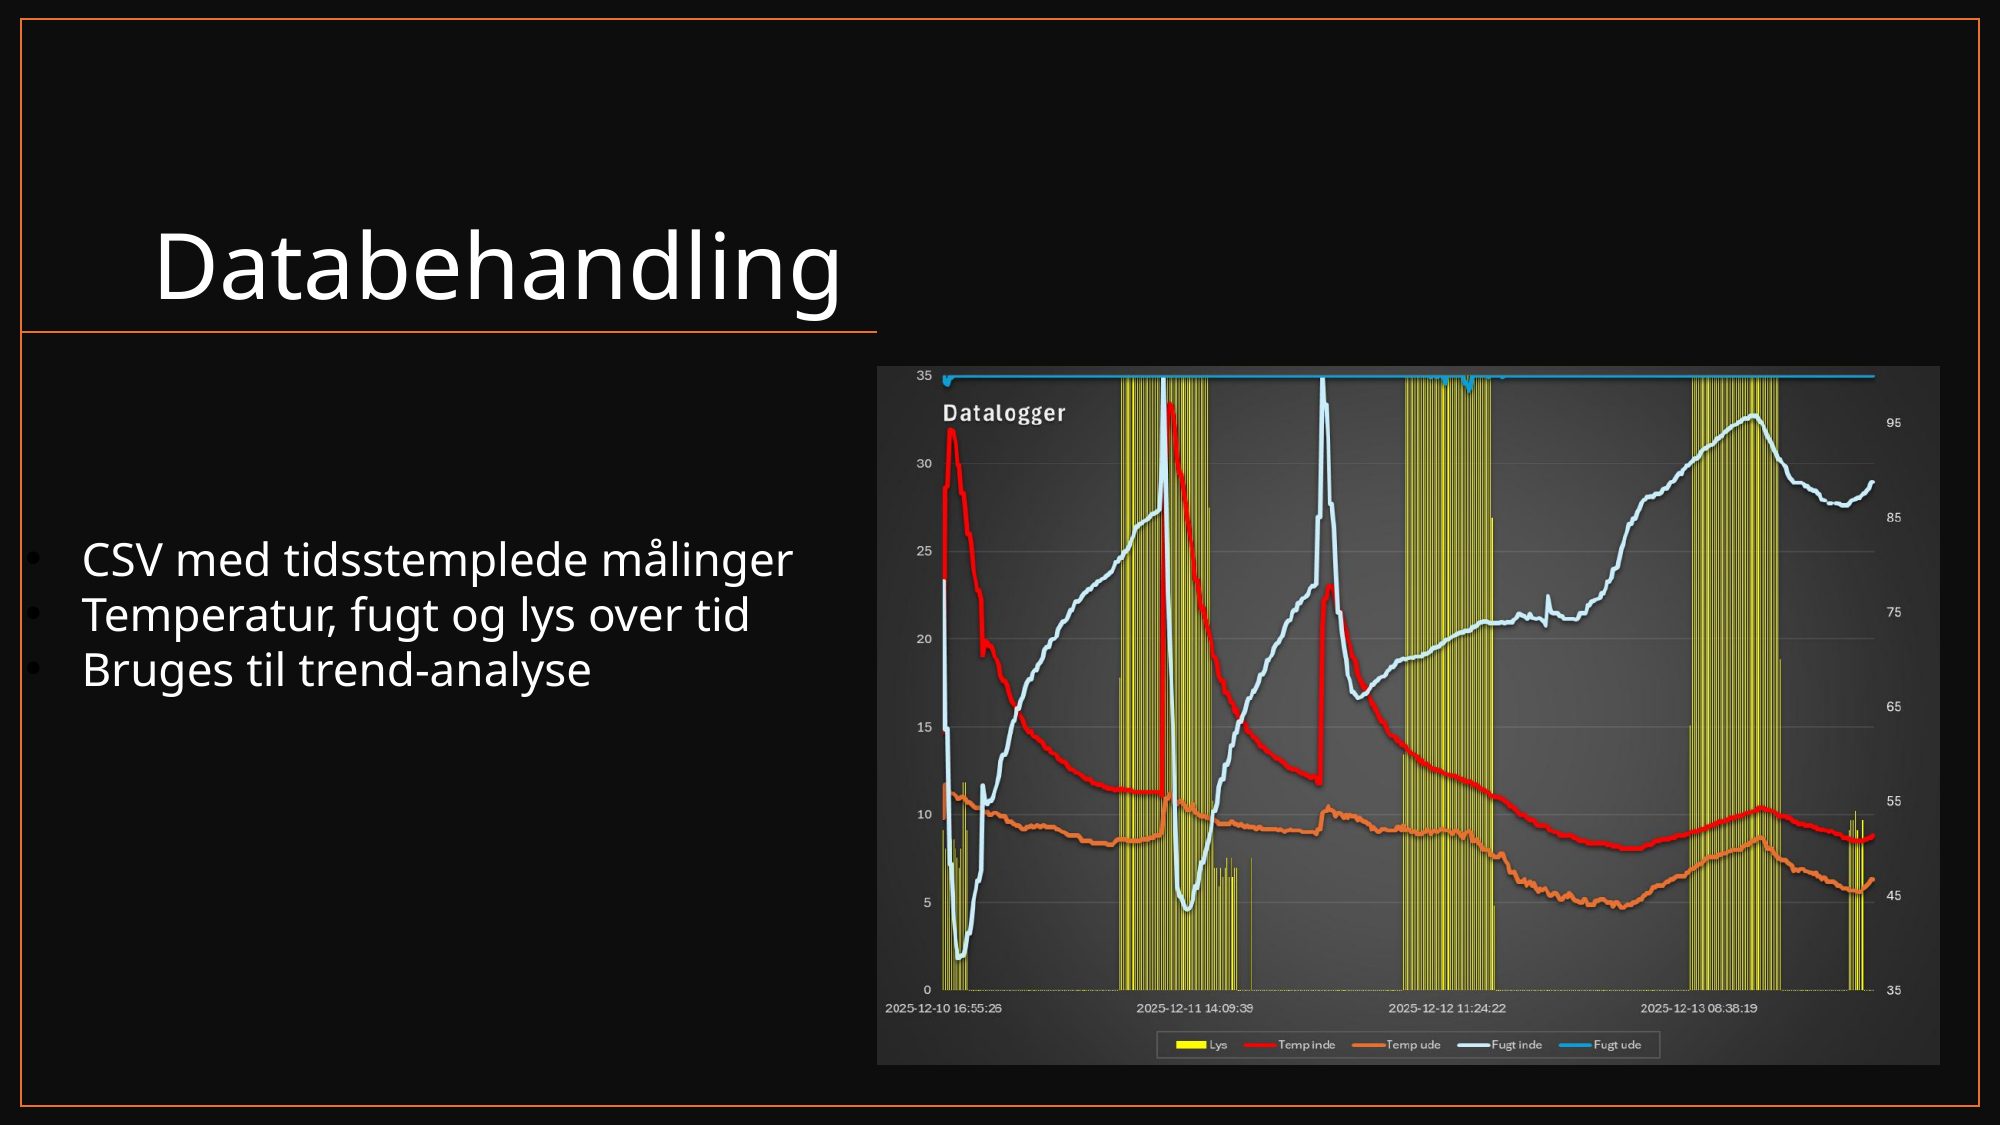

# Databehandling
CSV med tidsstemplede målinger
Temperatur, fugt og lys over tid
Bruges til trend-analyse